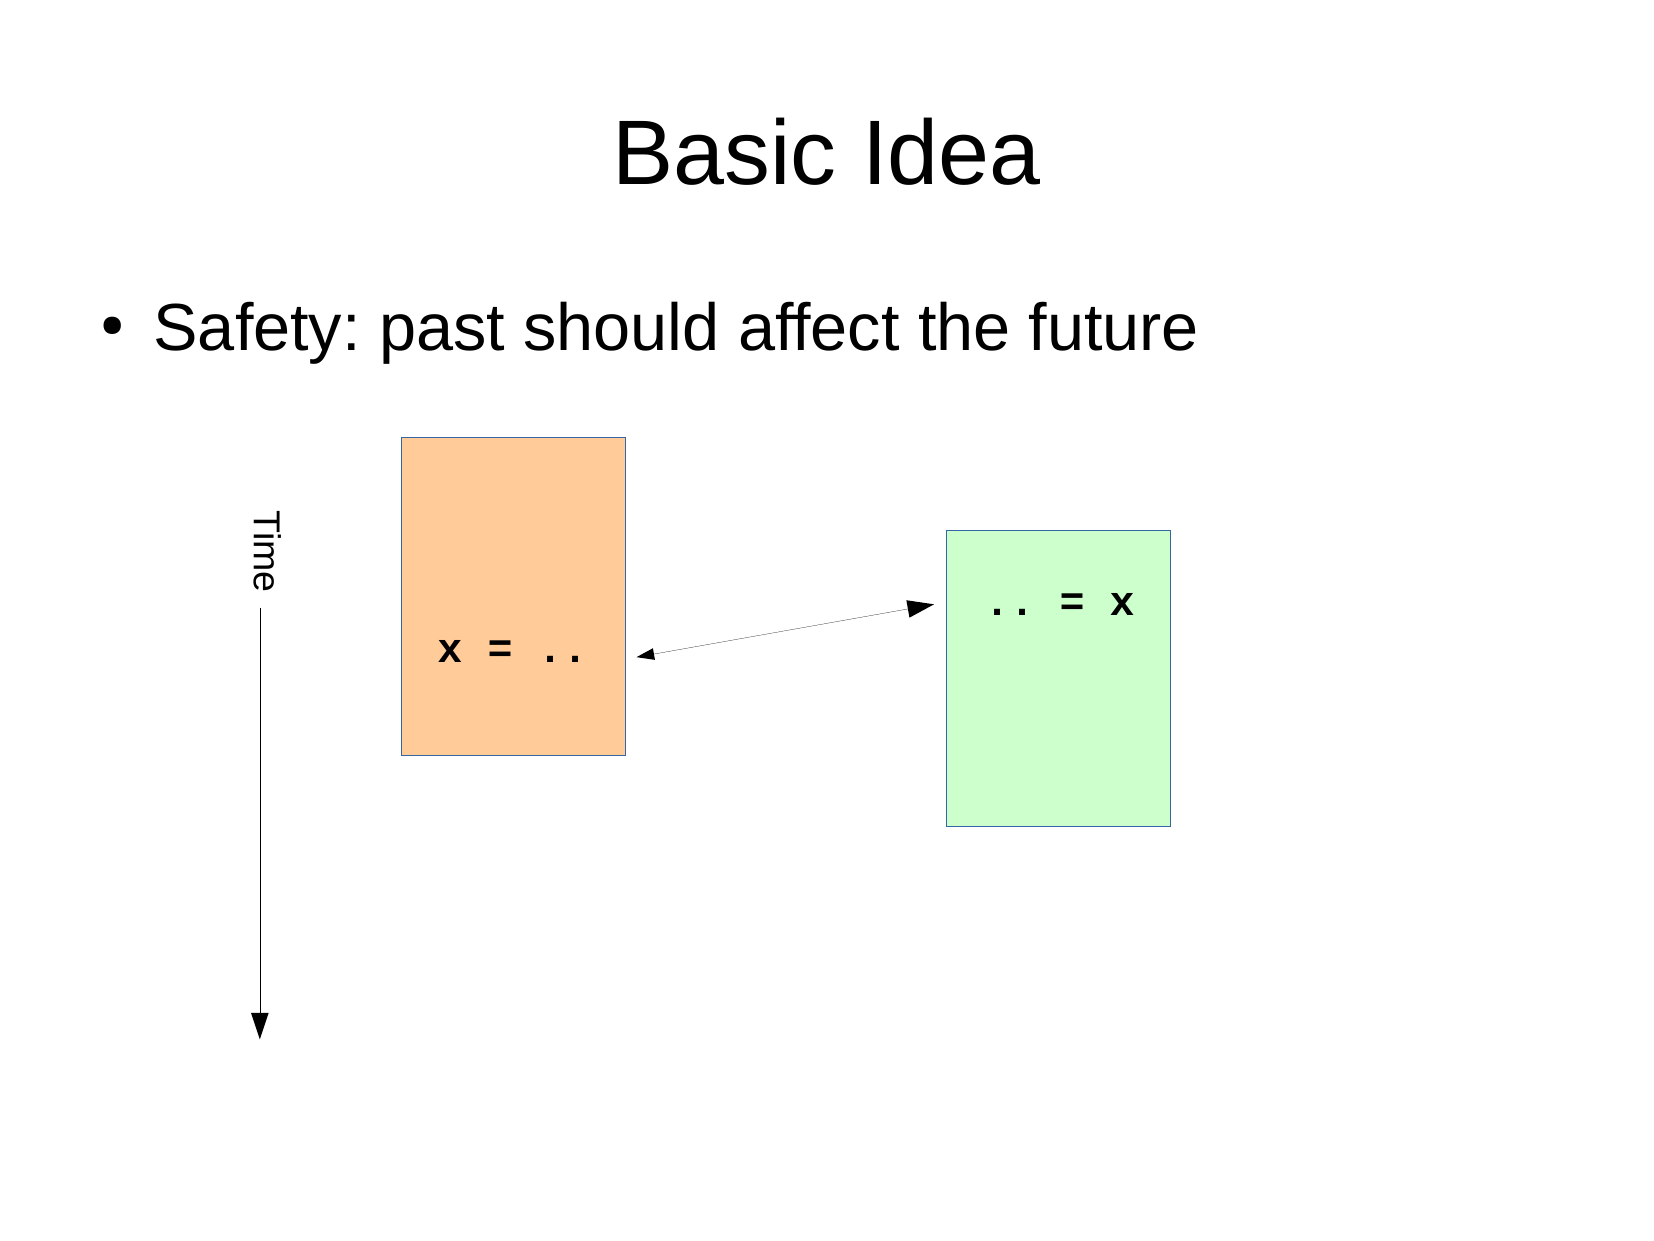

# Basic Idea
Safety: past should affect the future
x = ..
Time
.. = x